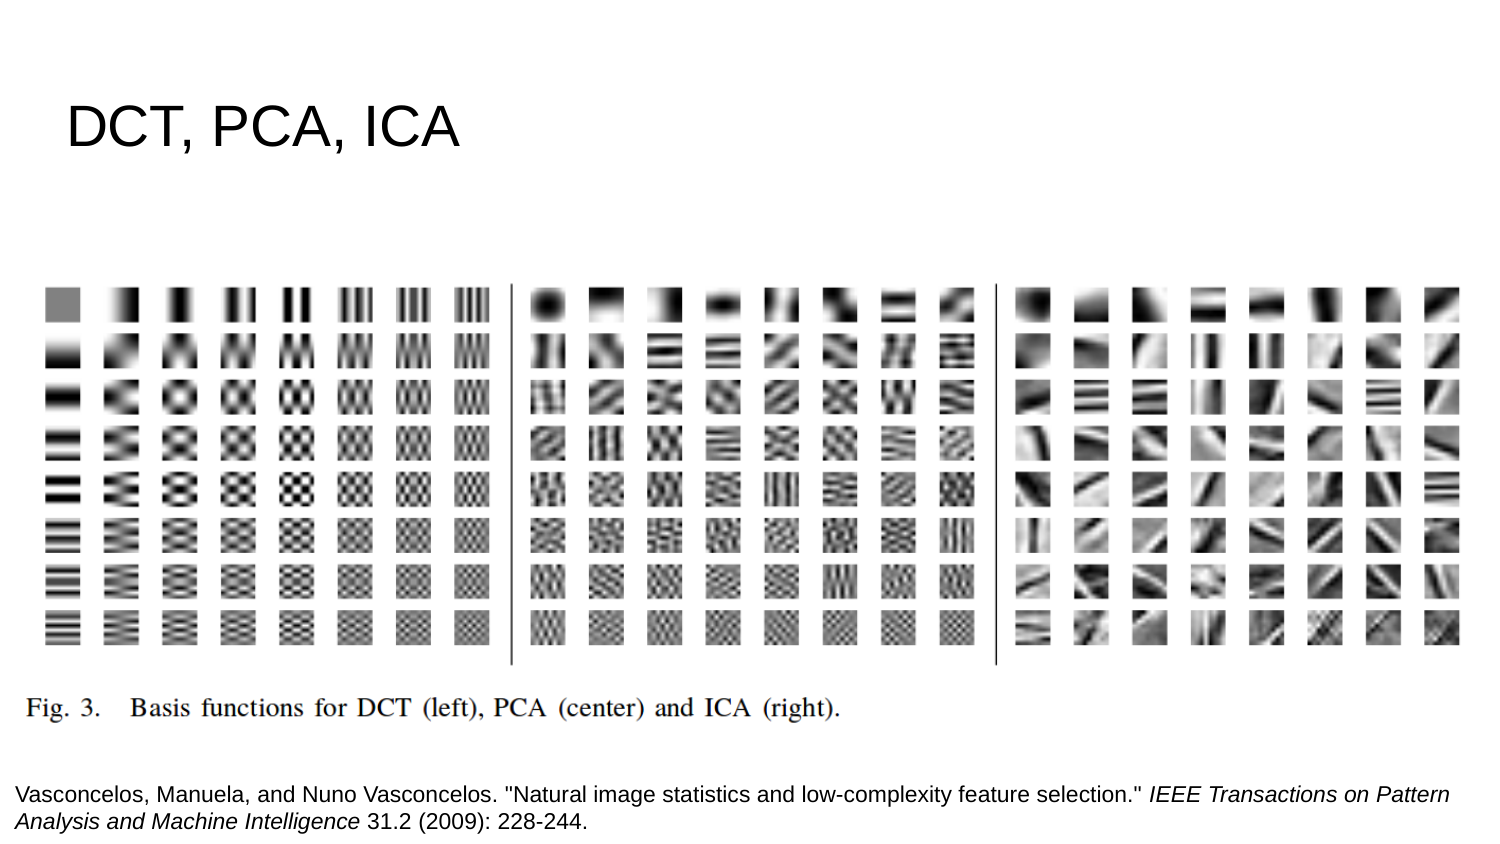

# DCT, PCA, ICA
Vasconcelos, Manuela, and Nuno Vasconcelos. "Natural image statistics and low-complexity feature selection." IEEE Transactions on Pattern Analysis and Machine Intelligence 31.2 (2009): 228-244.